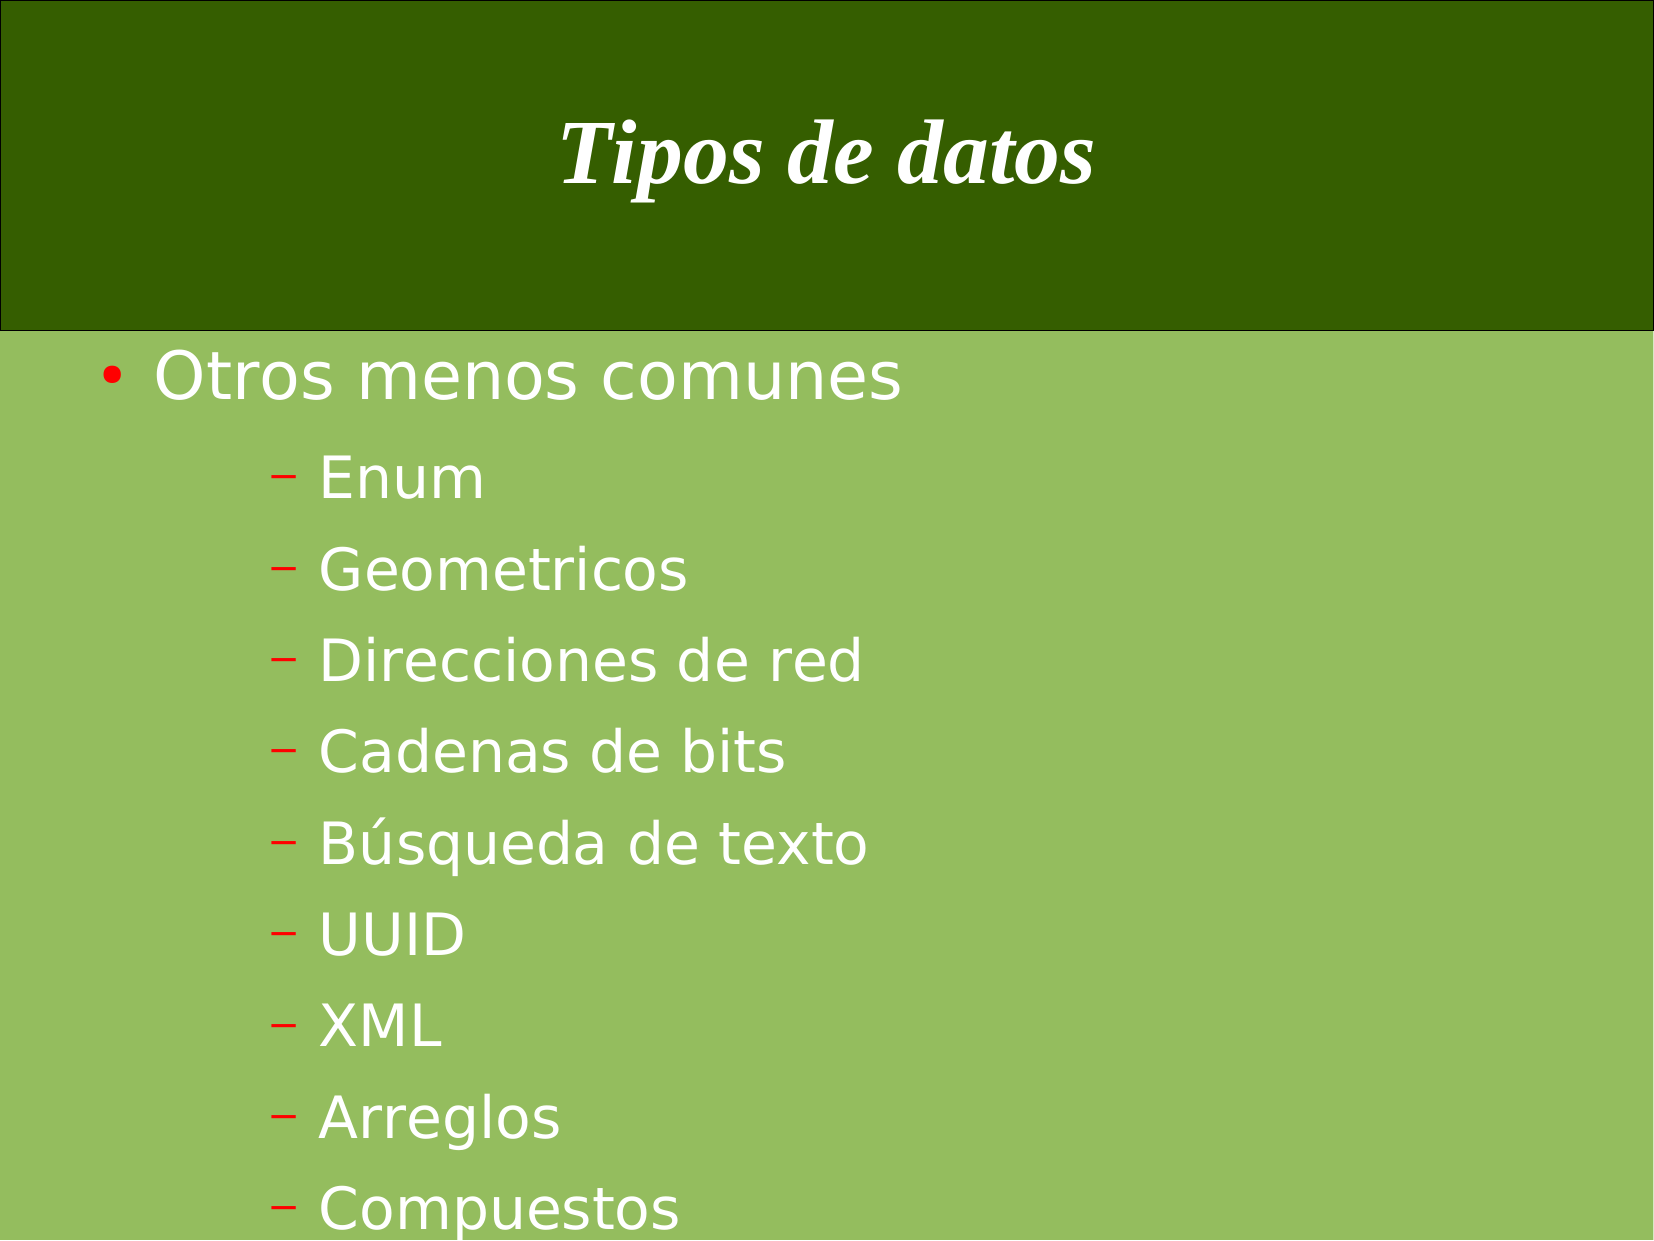

# Tipos de datos
Otros menos comunes
Enum
Geometricos
Direcciones de red
Cadenas de bits
Búsqueda de texto
UUID
XML
Arreglos
Compuestos